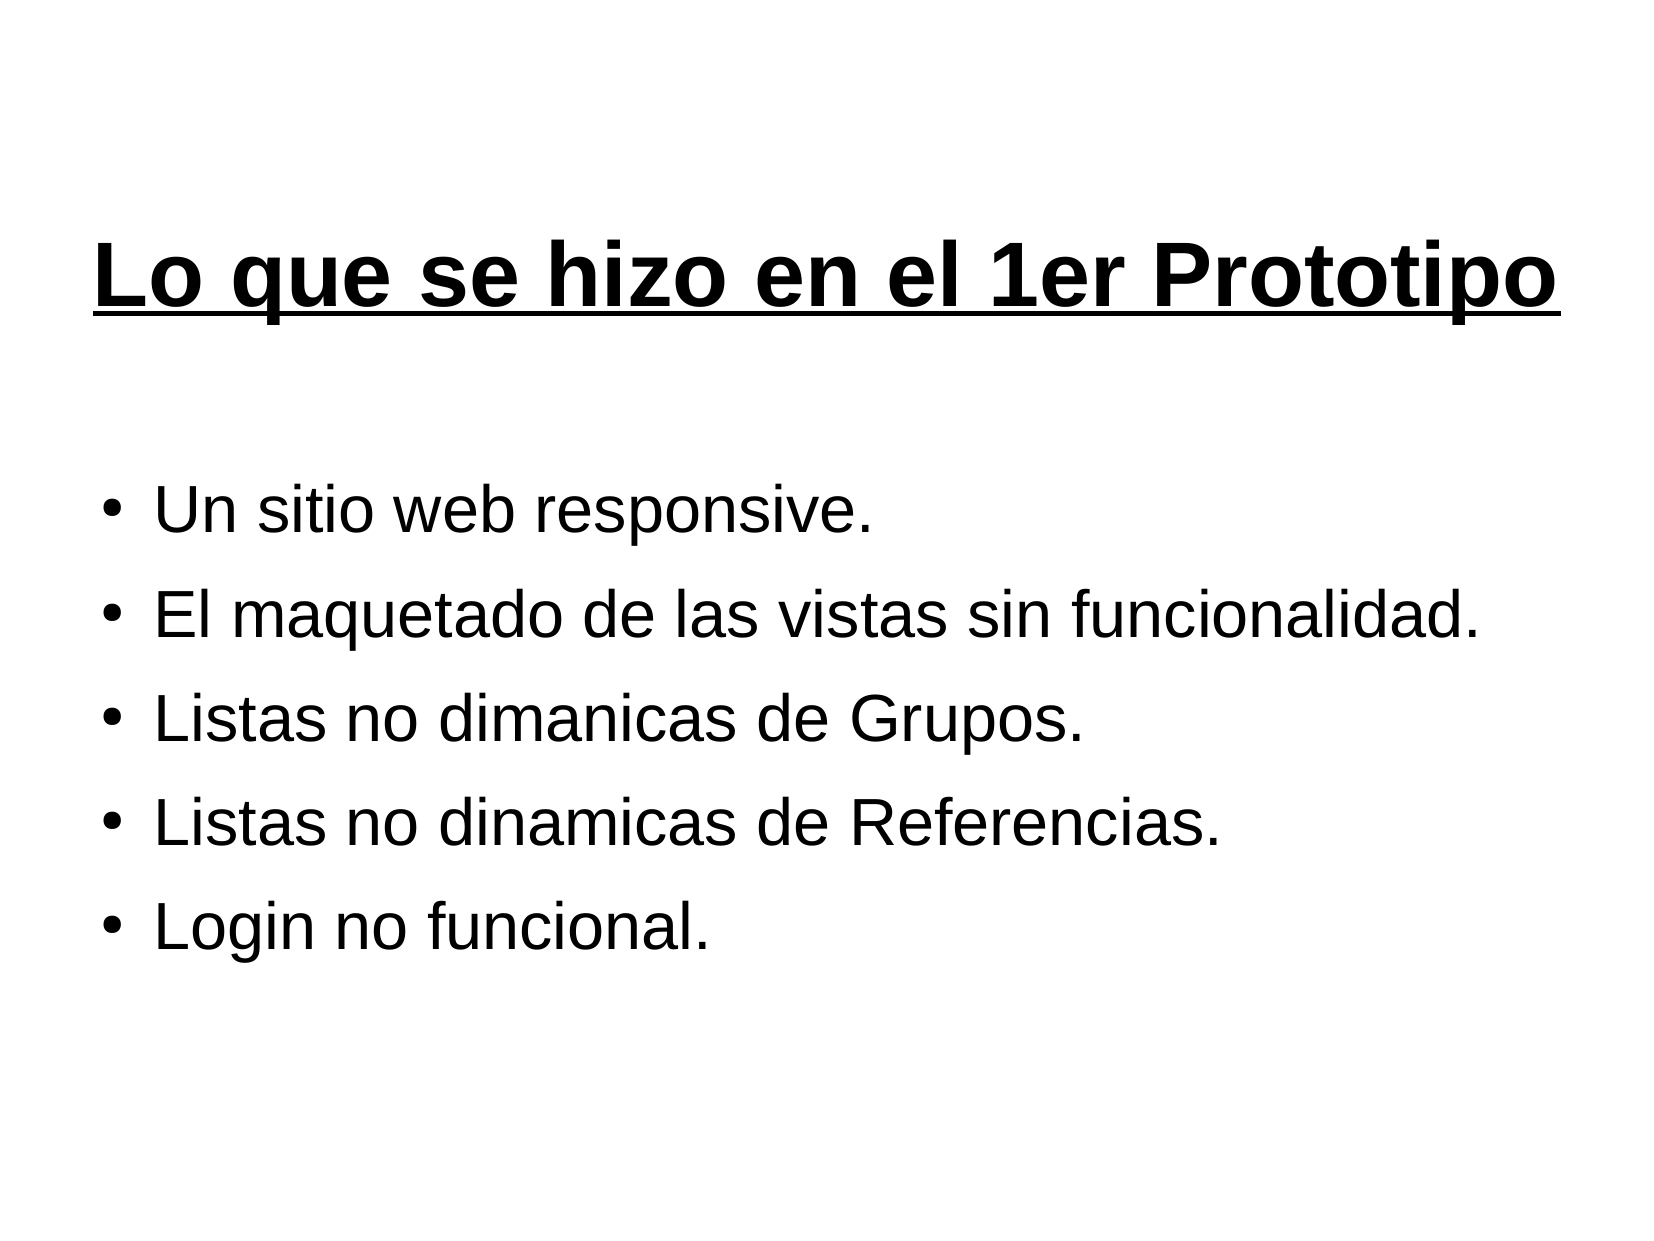

# Lo que se hizo en el 1er Prototipo
Un sitio web responsive.
El maquetado de las vistas sin funcionalidad.
Listas no dimanicas de Grupos.
Listas no dinamicas de Referencias.
Login no funcional.